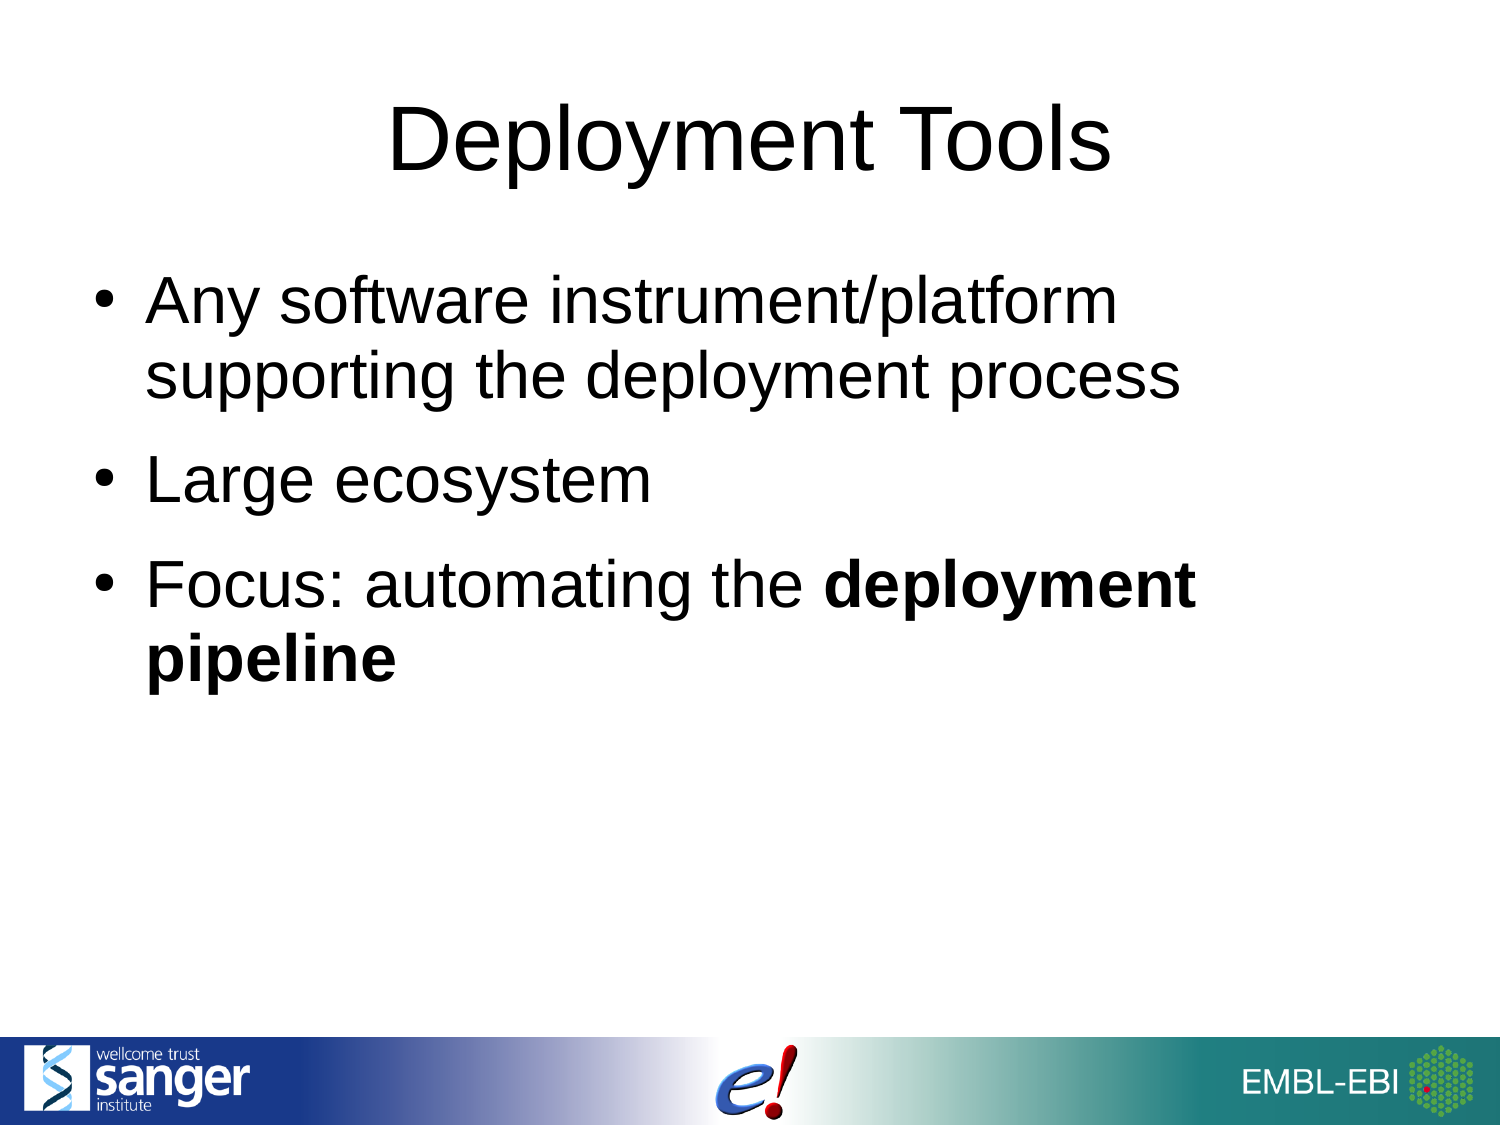

# Deployment Tools
Any software instrument/platform supporting the deployment process
Large ecosystem
Focus: automating the deployment pipeline